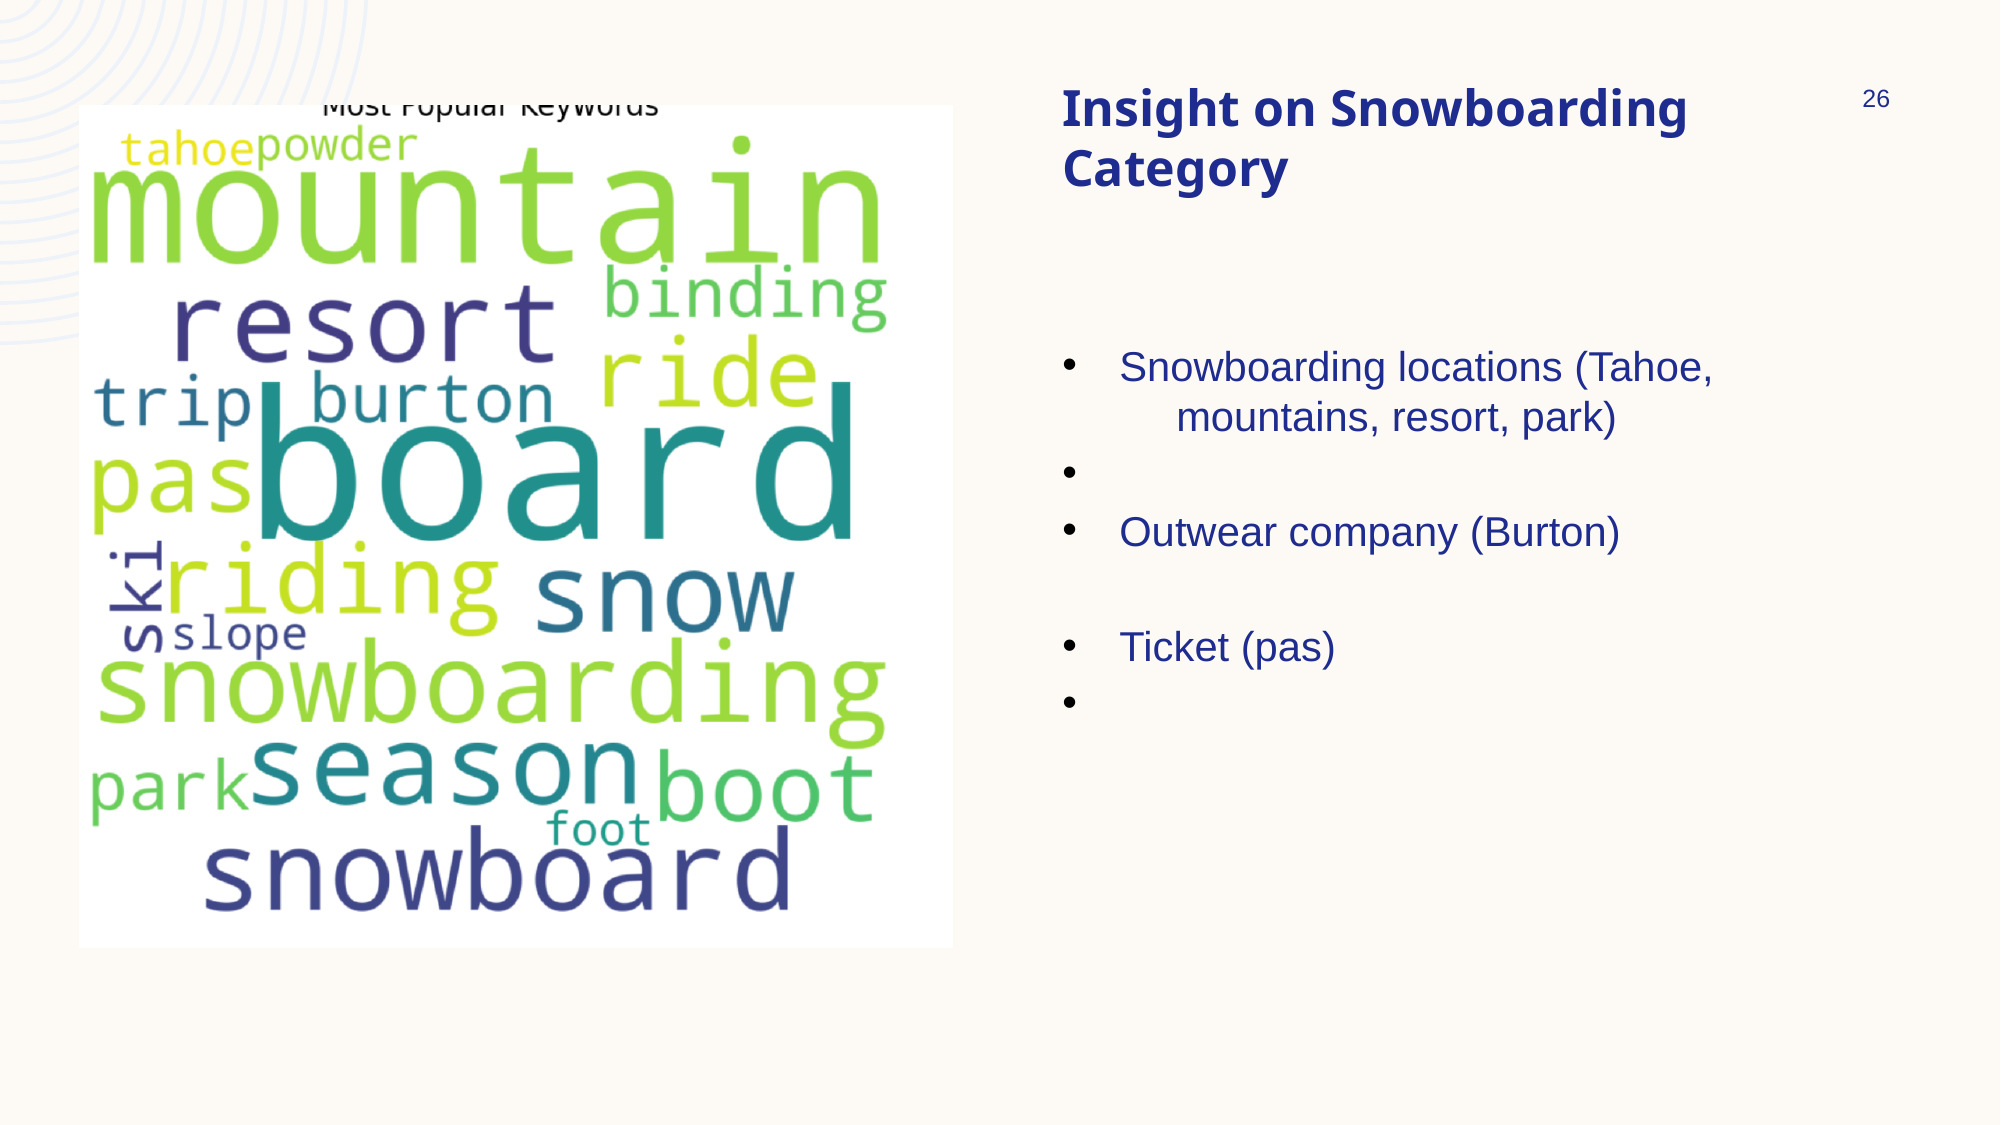

# Insight on Snowboarding Category
Snowboarding locations (Tahoe, mountains, resort, park)
Outwear company (Burton)
Ticket (pas)